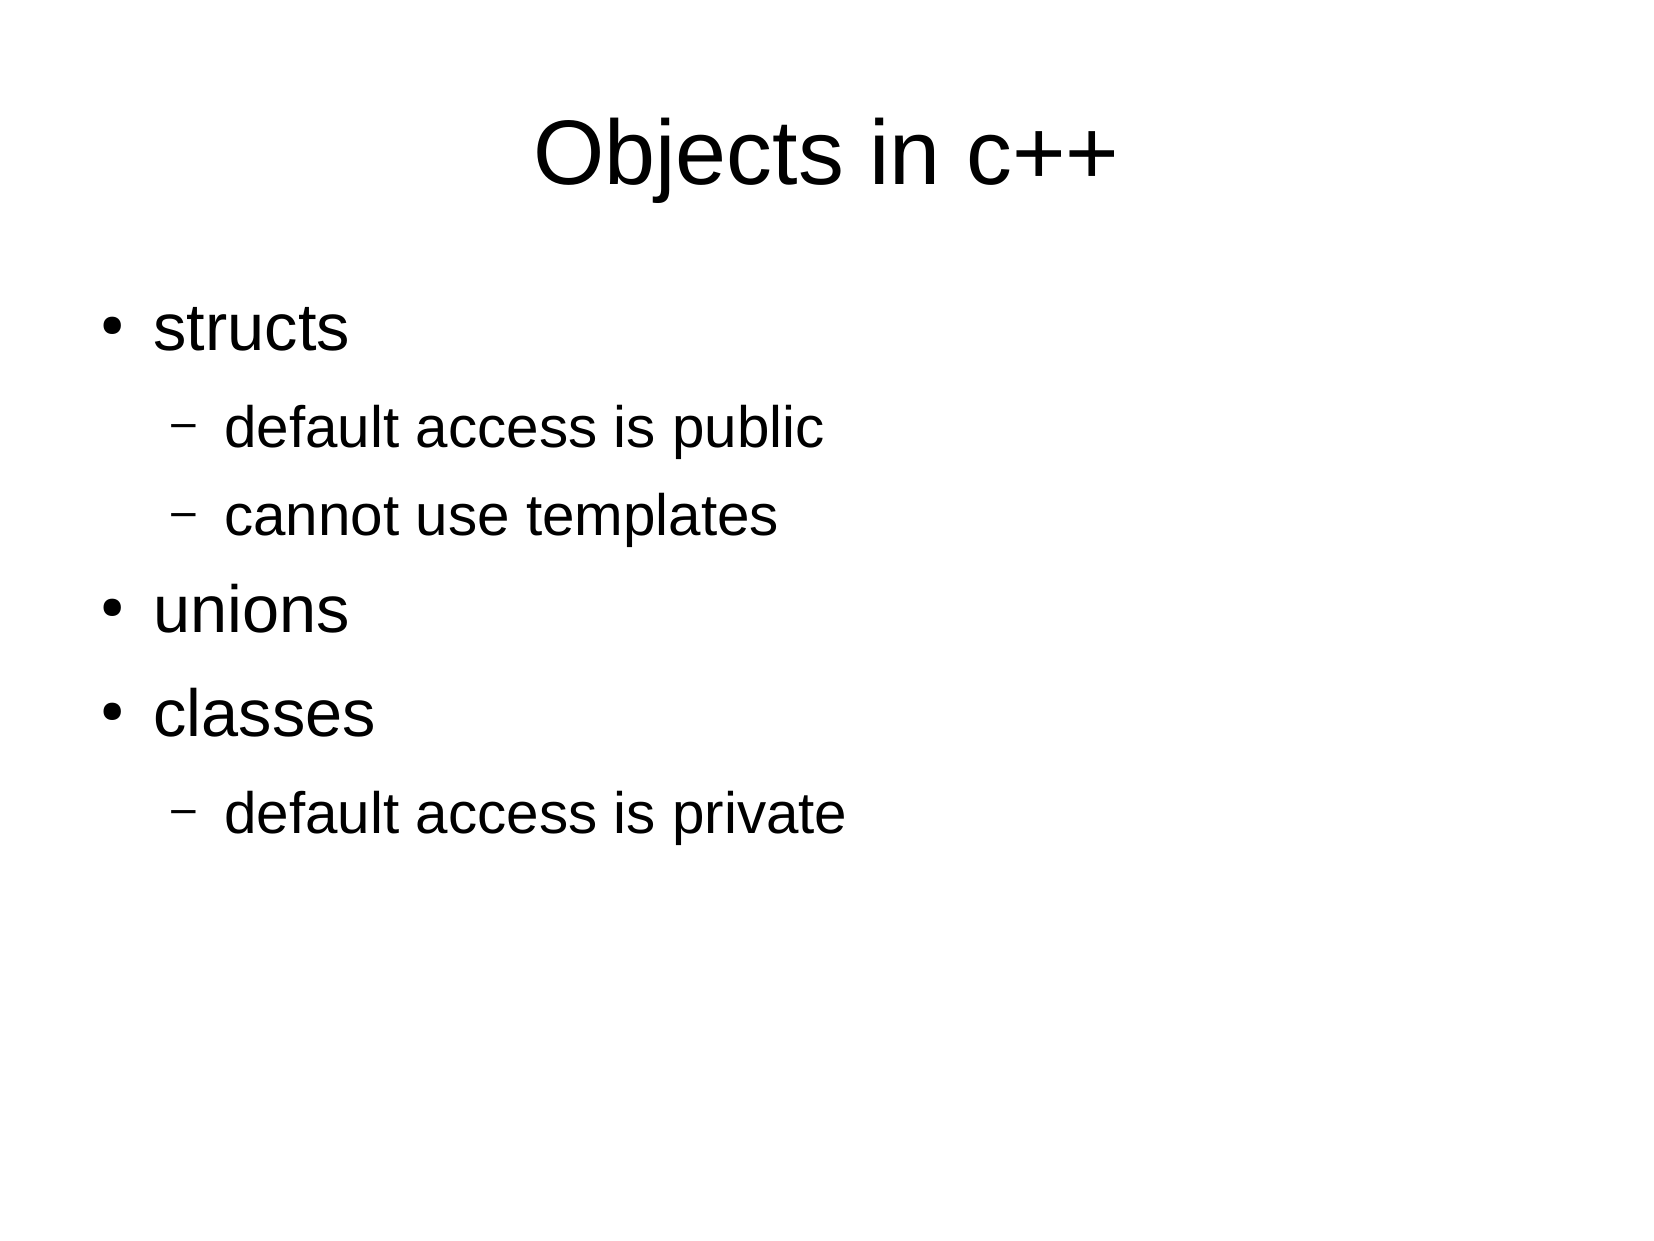

# Objects in c++
structs
default access is public
cannot use templates
unions
classes
default access is private